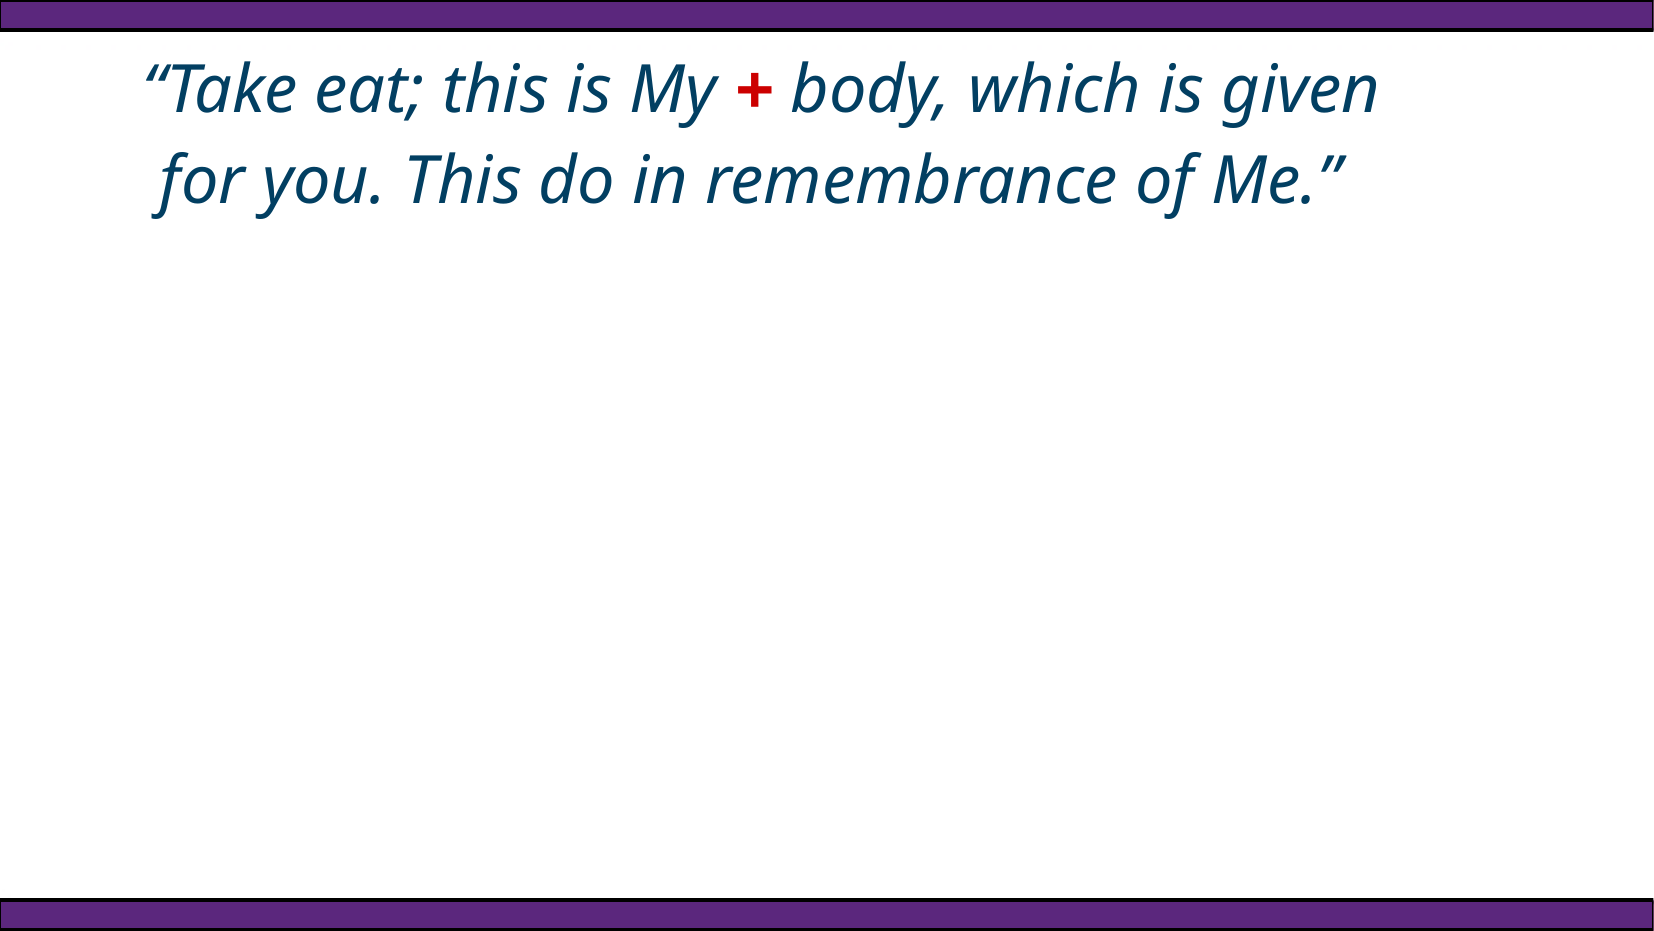

“Take eat; this is My + body, which is given
 for you. This do in remembrance of Me.”